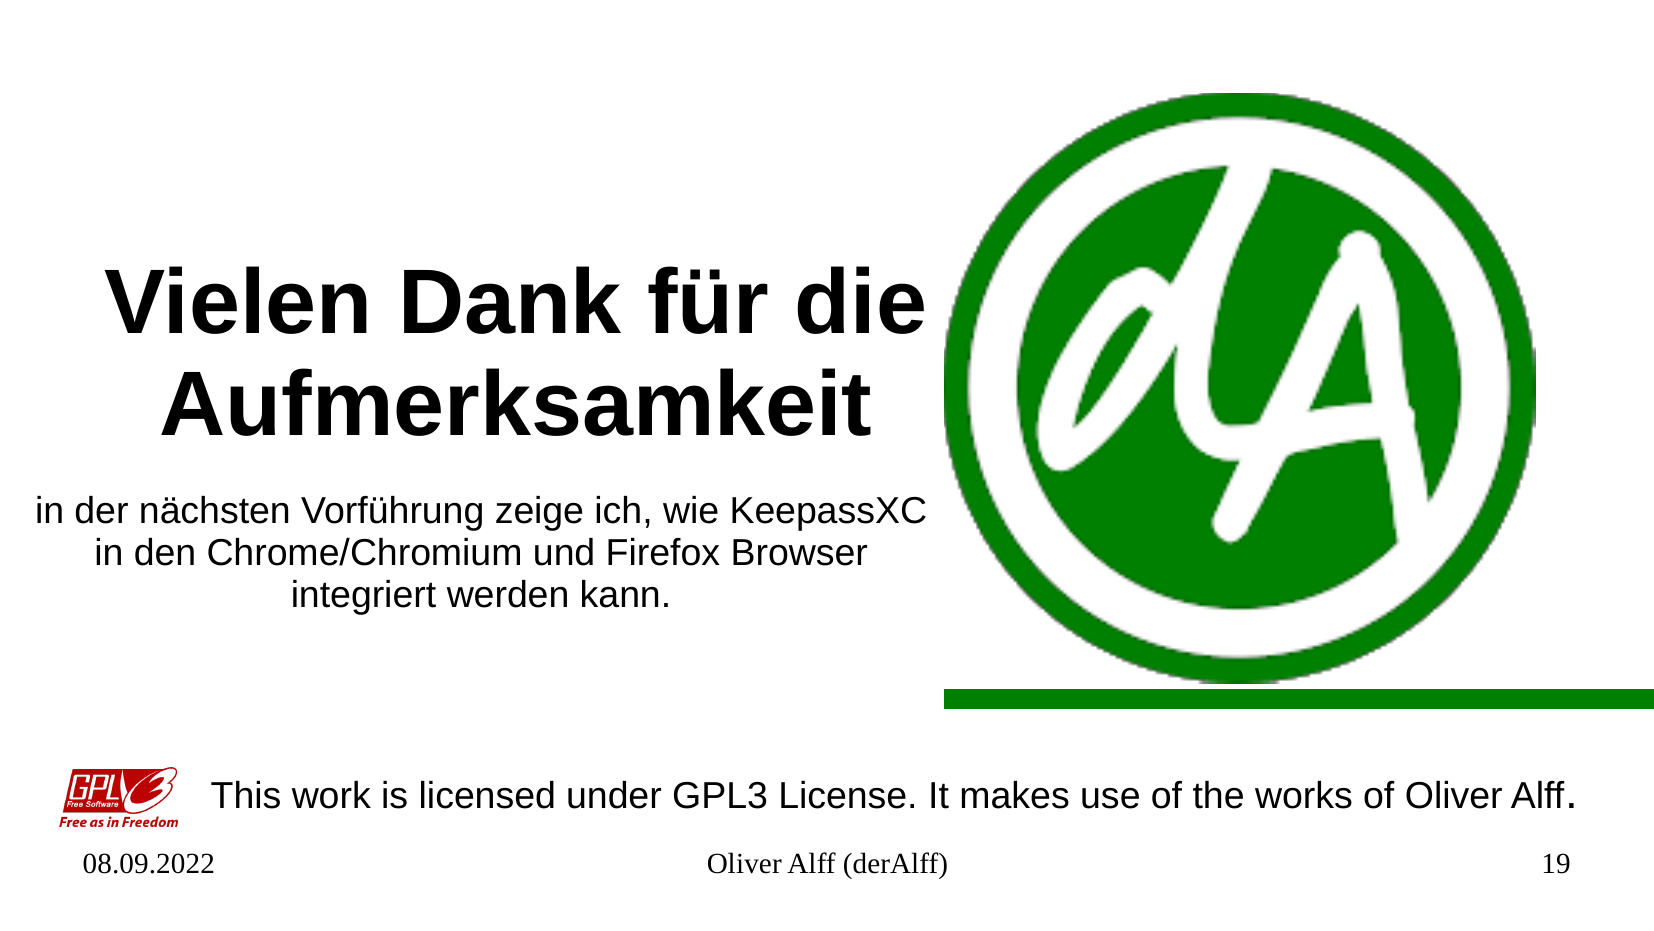

Vielen Dank für die Aufmerksamkeit
in der nächsten Vorführung zeige ich, wie KeepassXC in den Chrome/Chromium und Firefox Browser integriert werden kann.
This work is licensed under GPL3 License. It makes use of the works of Oliver Alff.
08.09.2022
Oliver Alff (derAlff)
19